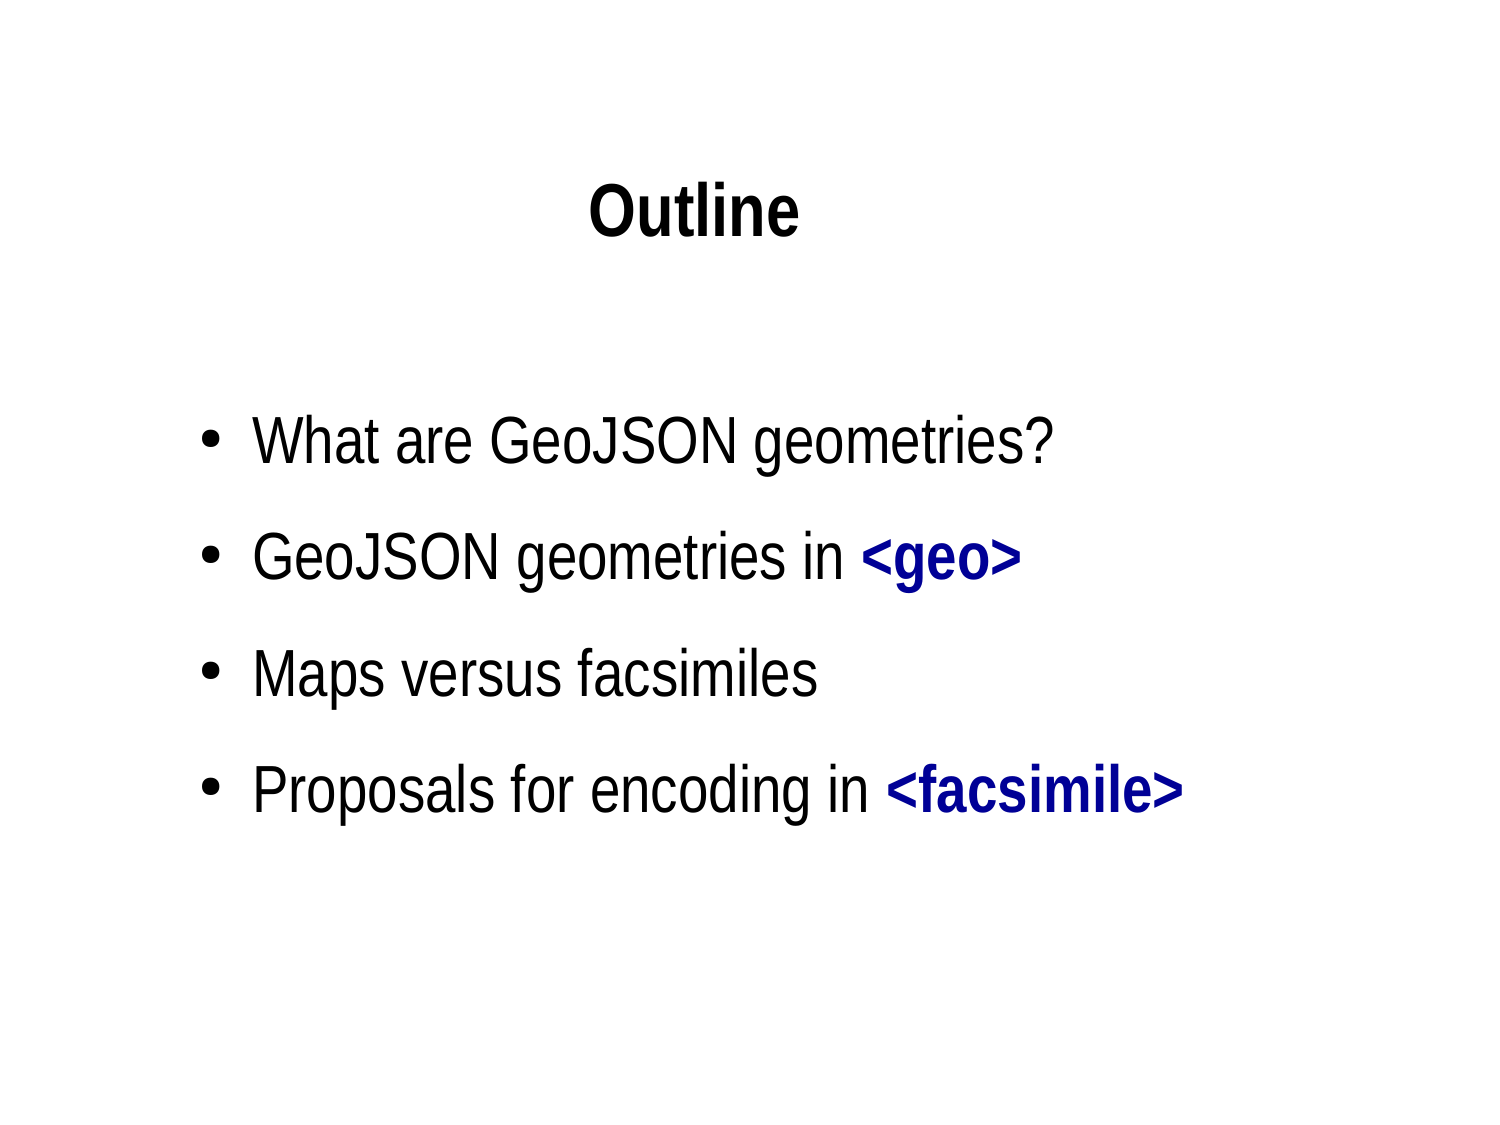

# Outline
What are GeoJSON geometries?
GeoJSON geometries in <geo>
Maps versus facsimiles
Proposals for encoding in <facsimile>